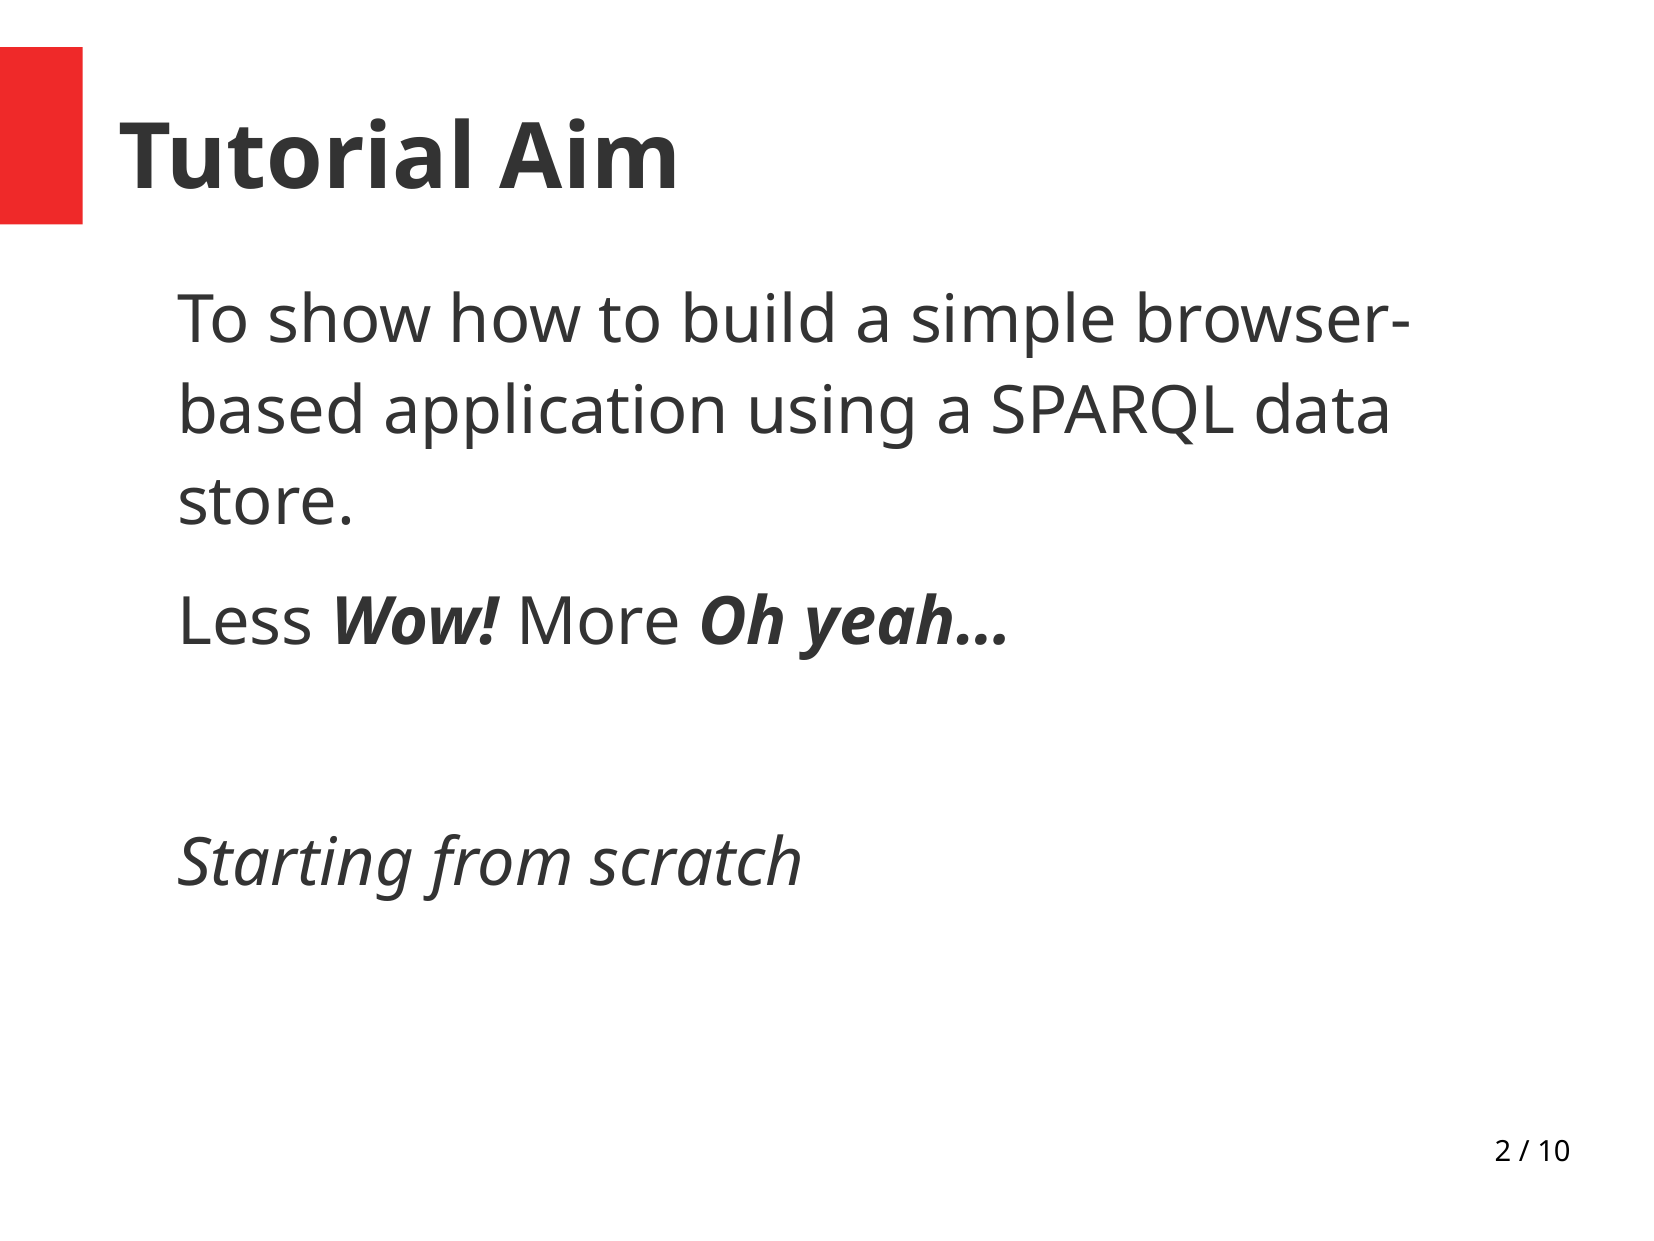

# Tutorial Aim
To show how to build a simple browser-based application using a SPARQL data store.
Less Wow! More Oh yeah…
Starting from scratch
2